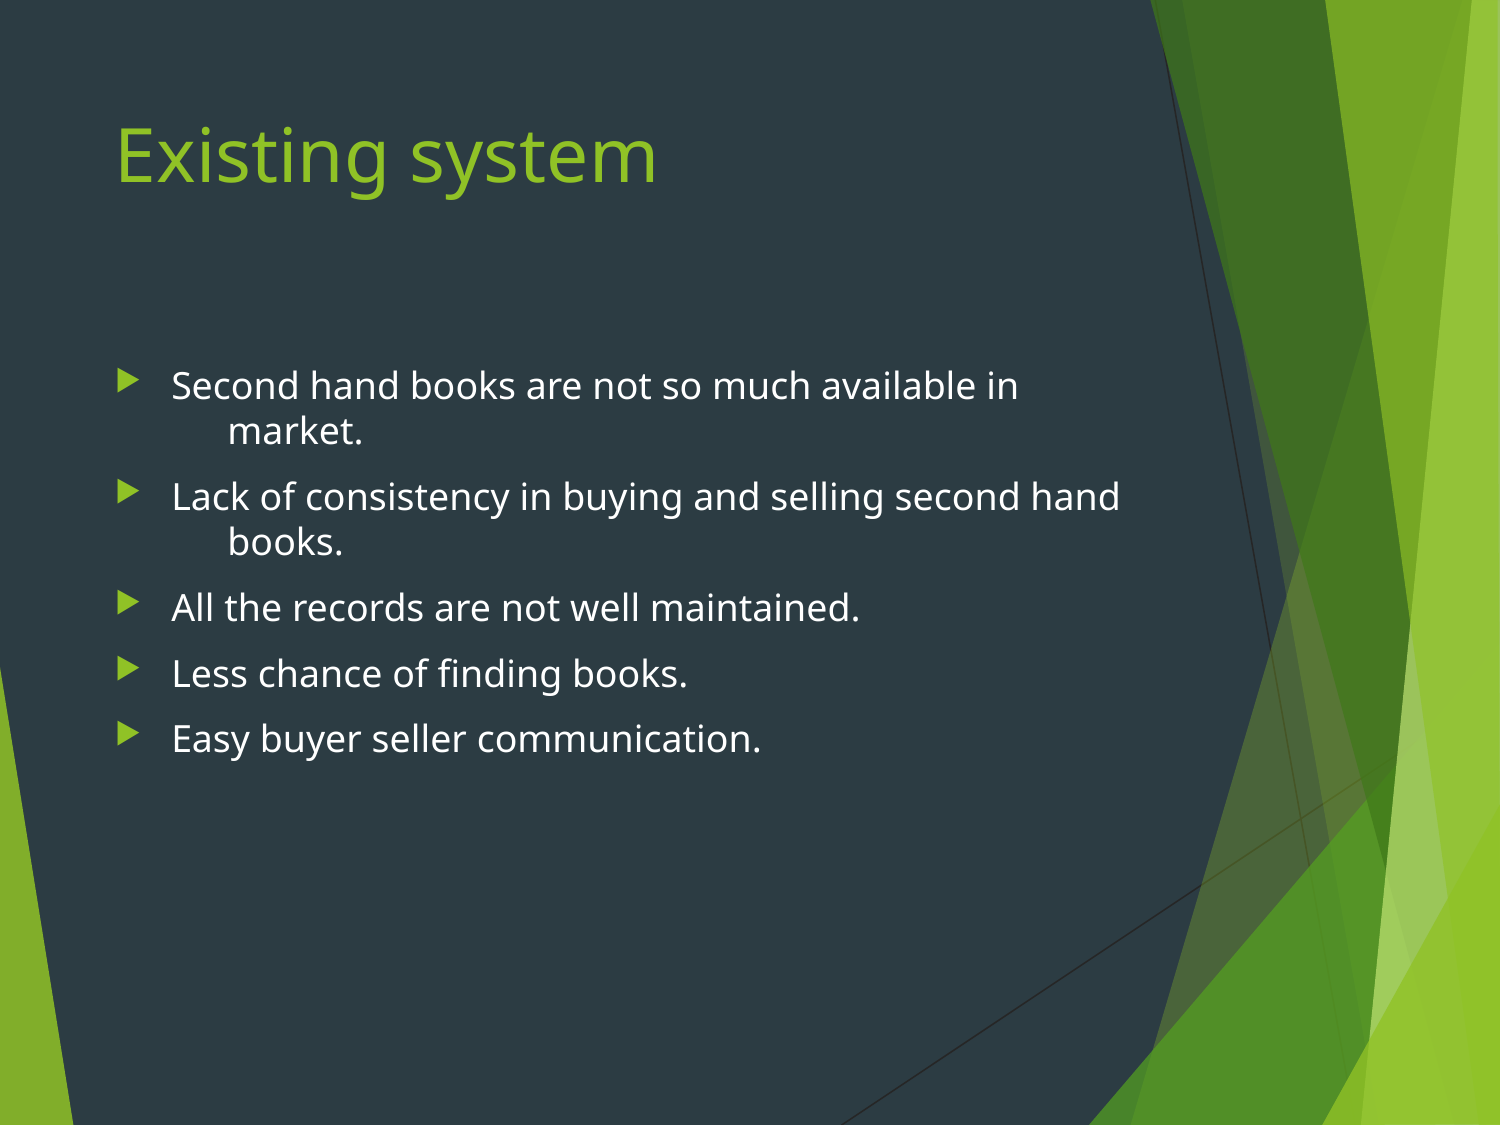

# Existing system
Second hand books are not so much available in market.
Lack of consistency in buying and selling second hand books.
All the records are not well maintained.
Less chance of finding books.
Easy buyer seller communication.